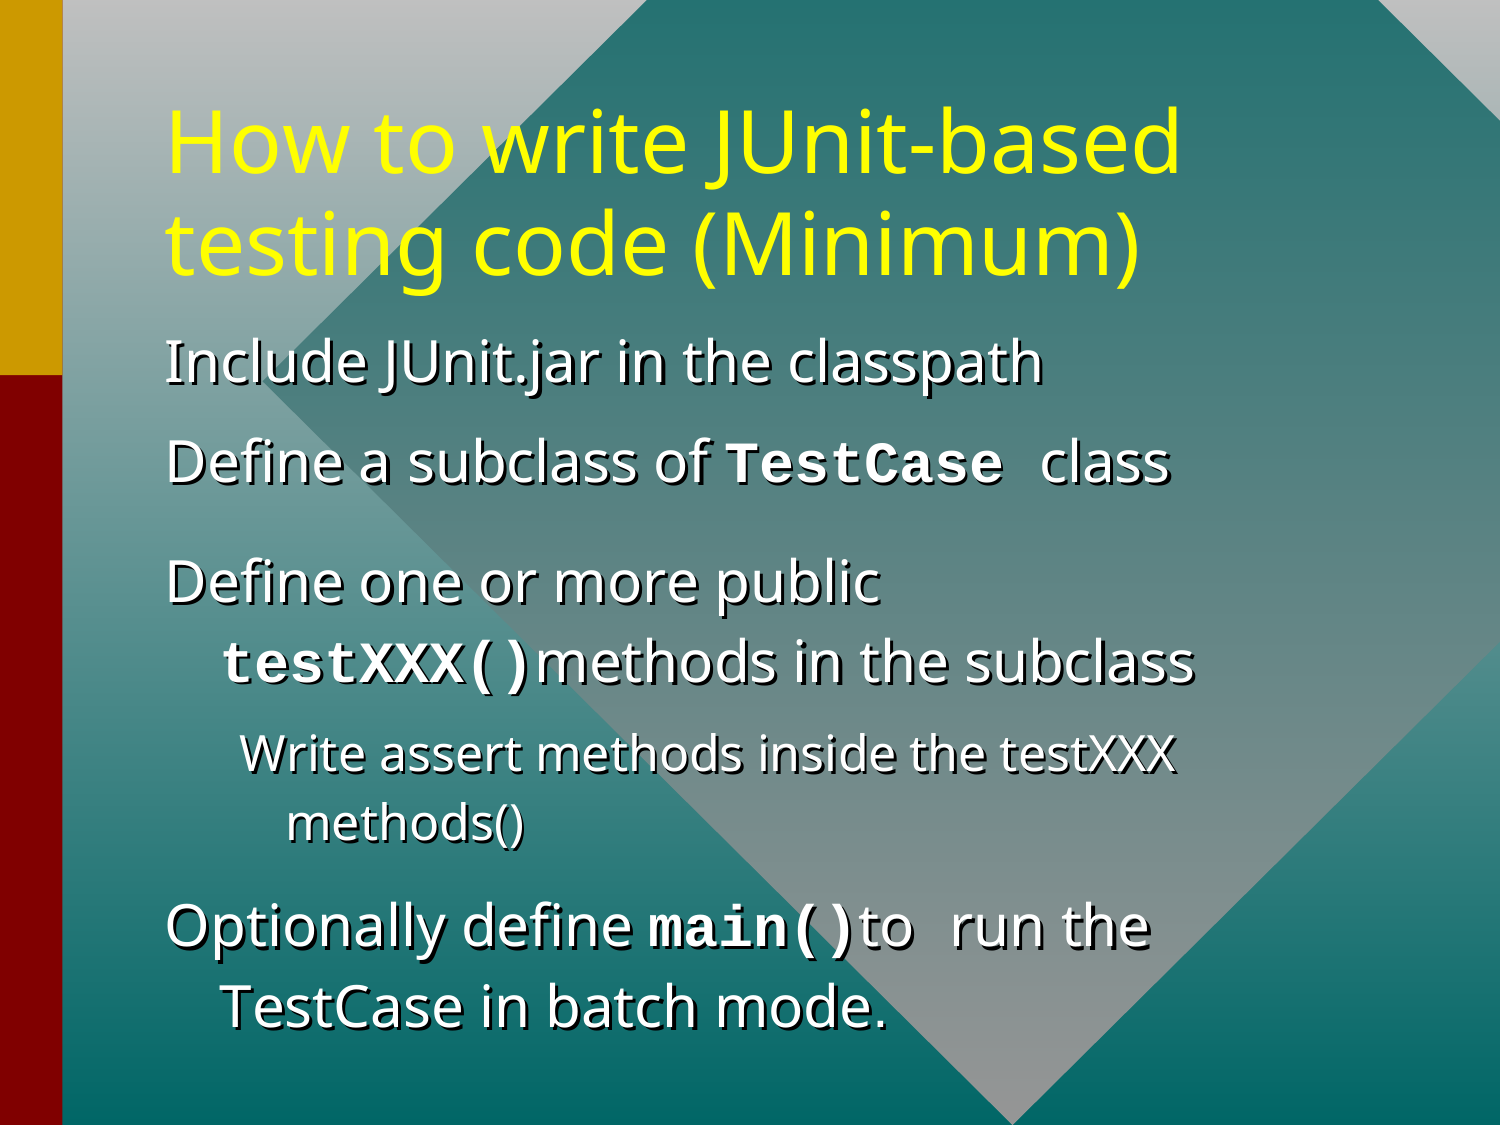

# How to write JUnit-based testing code (Minimum)
Include JUnit.jar in the classpath
Define a subclass of TestCase class
Define one or more public testXXX()methods in the subclass
Write assert methods inside the testXXX methods()
Optionally define main()to run the TestCase in batch mode.